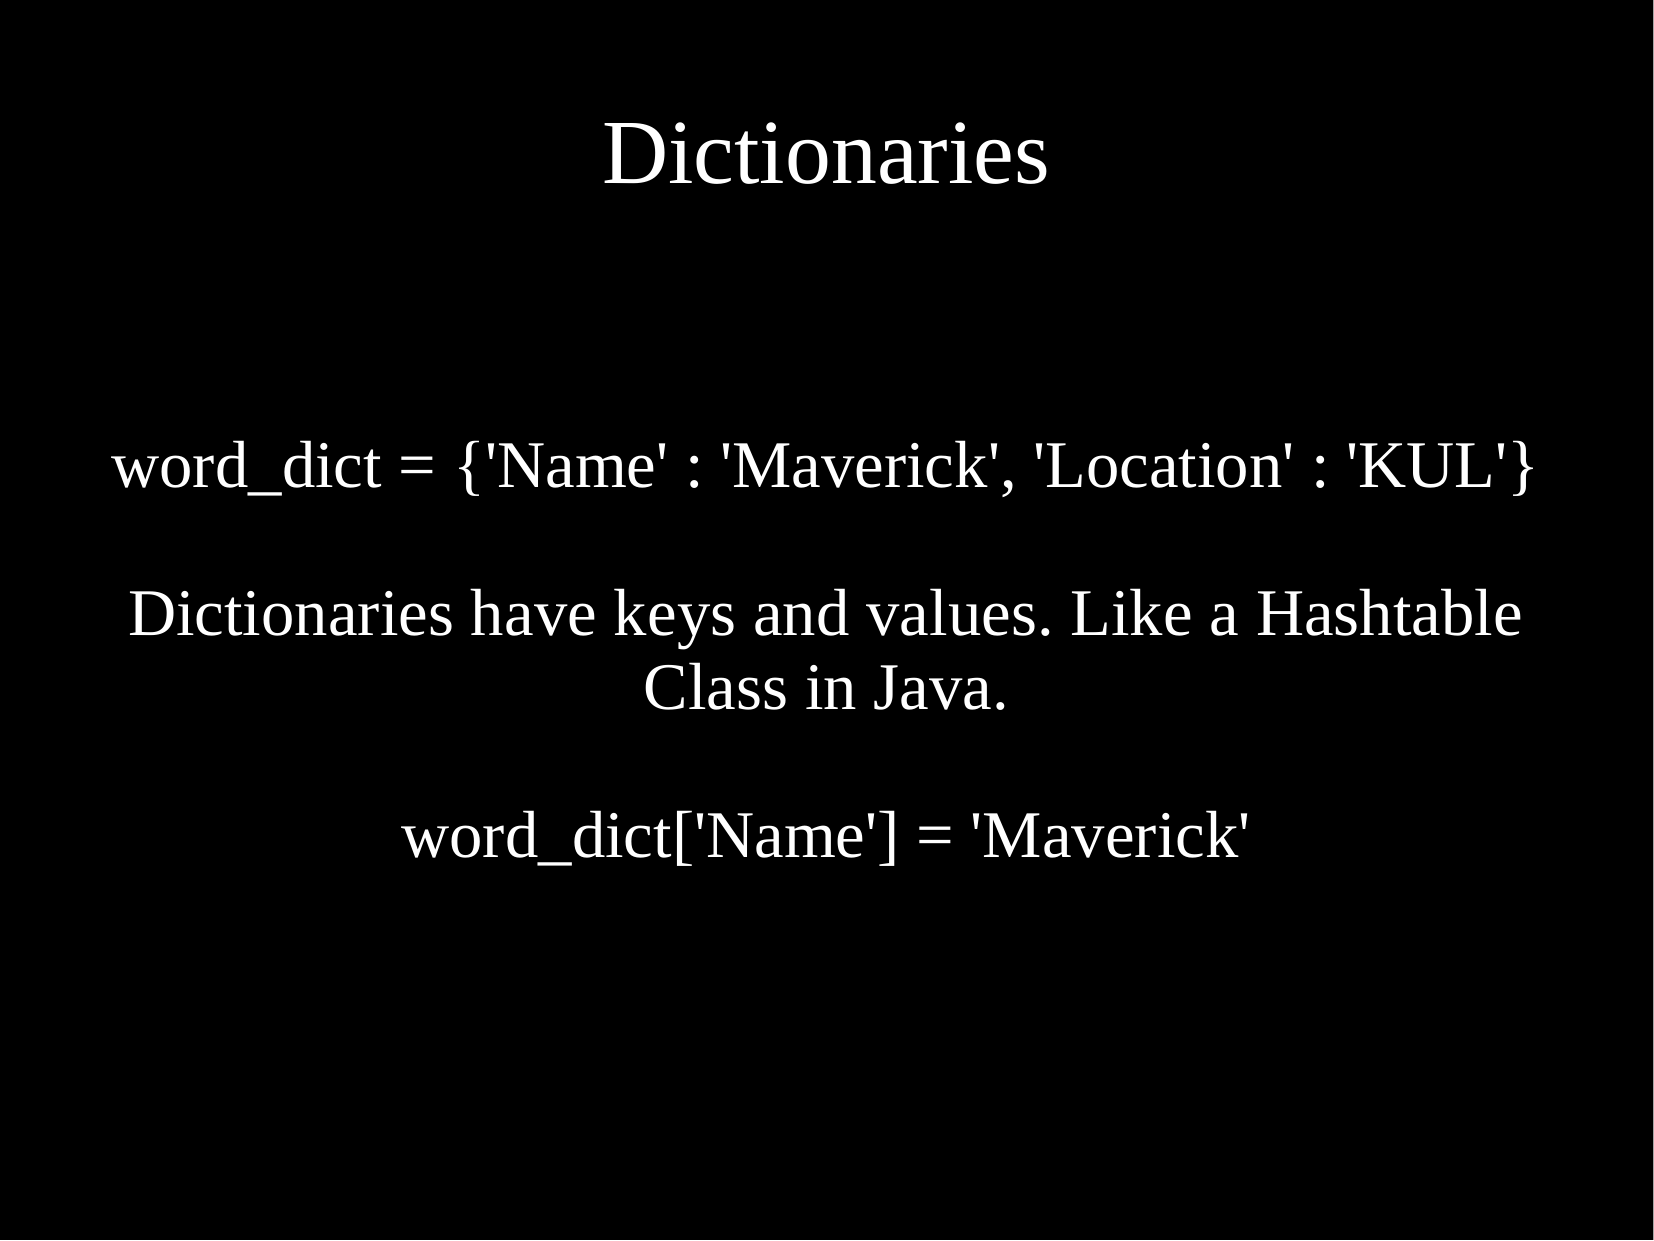

# Dictionaries
word_dict = {'Name' : 'Maverick', 'Location' : 'KUL'}
Dictionaries have keys and values. Like a Hashtable Class in Java.
word_dict['Name'] = 'Maverick'